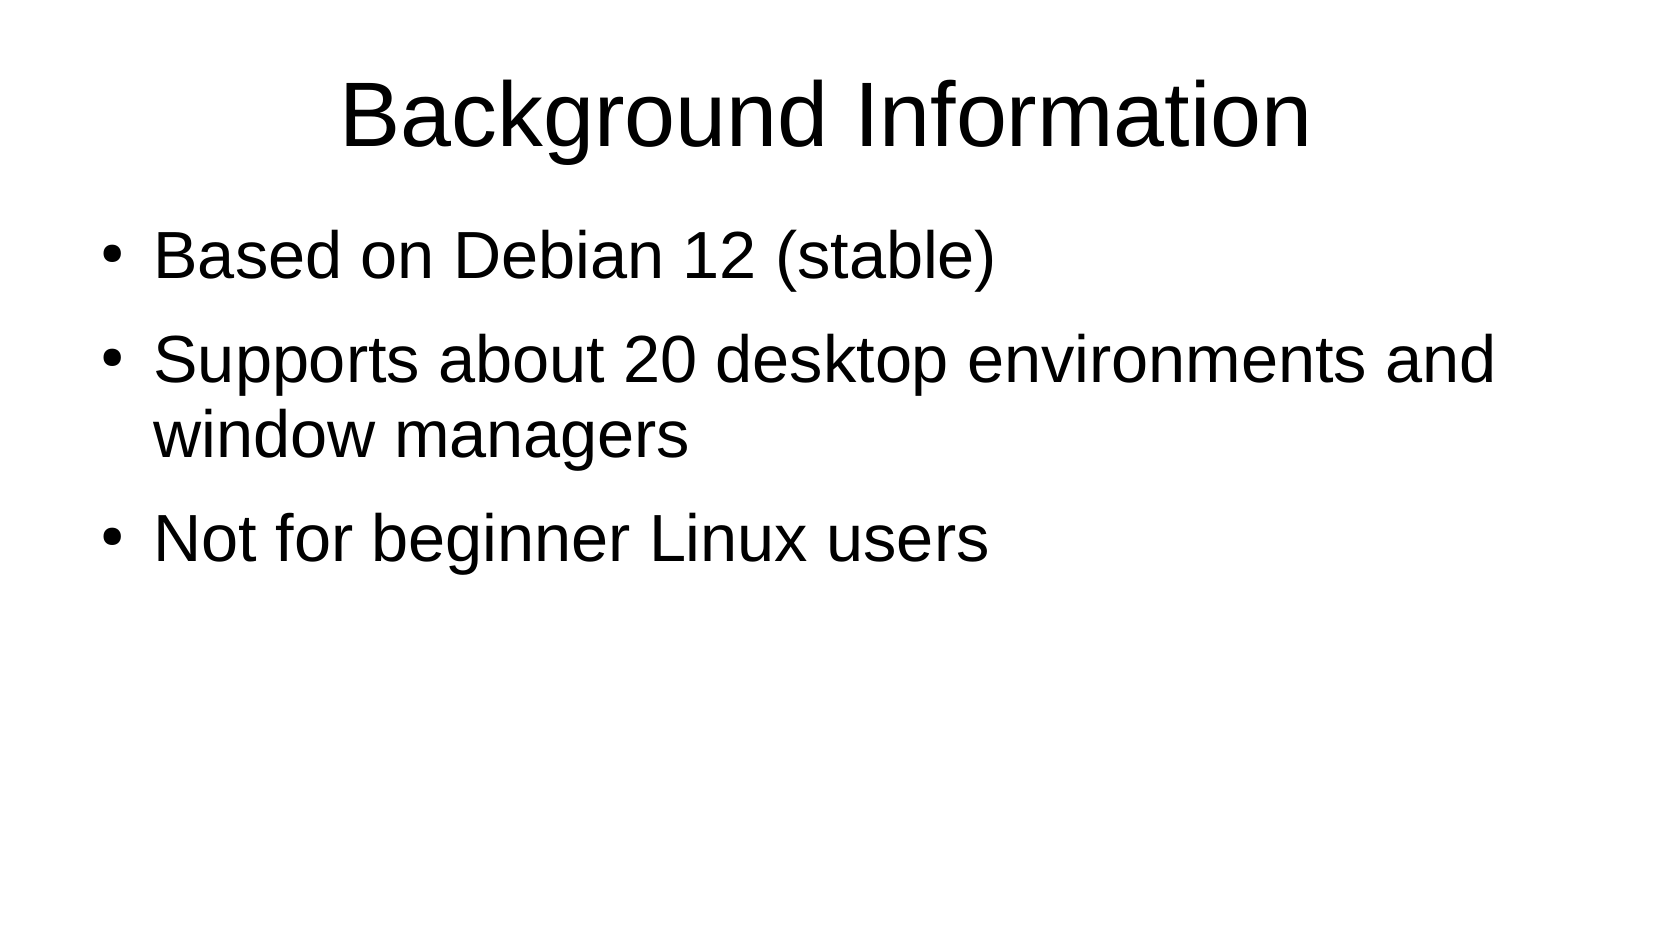

# Background Information
Based on Debian 12 (stable)
Supports about 20 desktop environments and window managers
Not for beginner Linux users